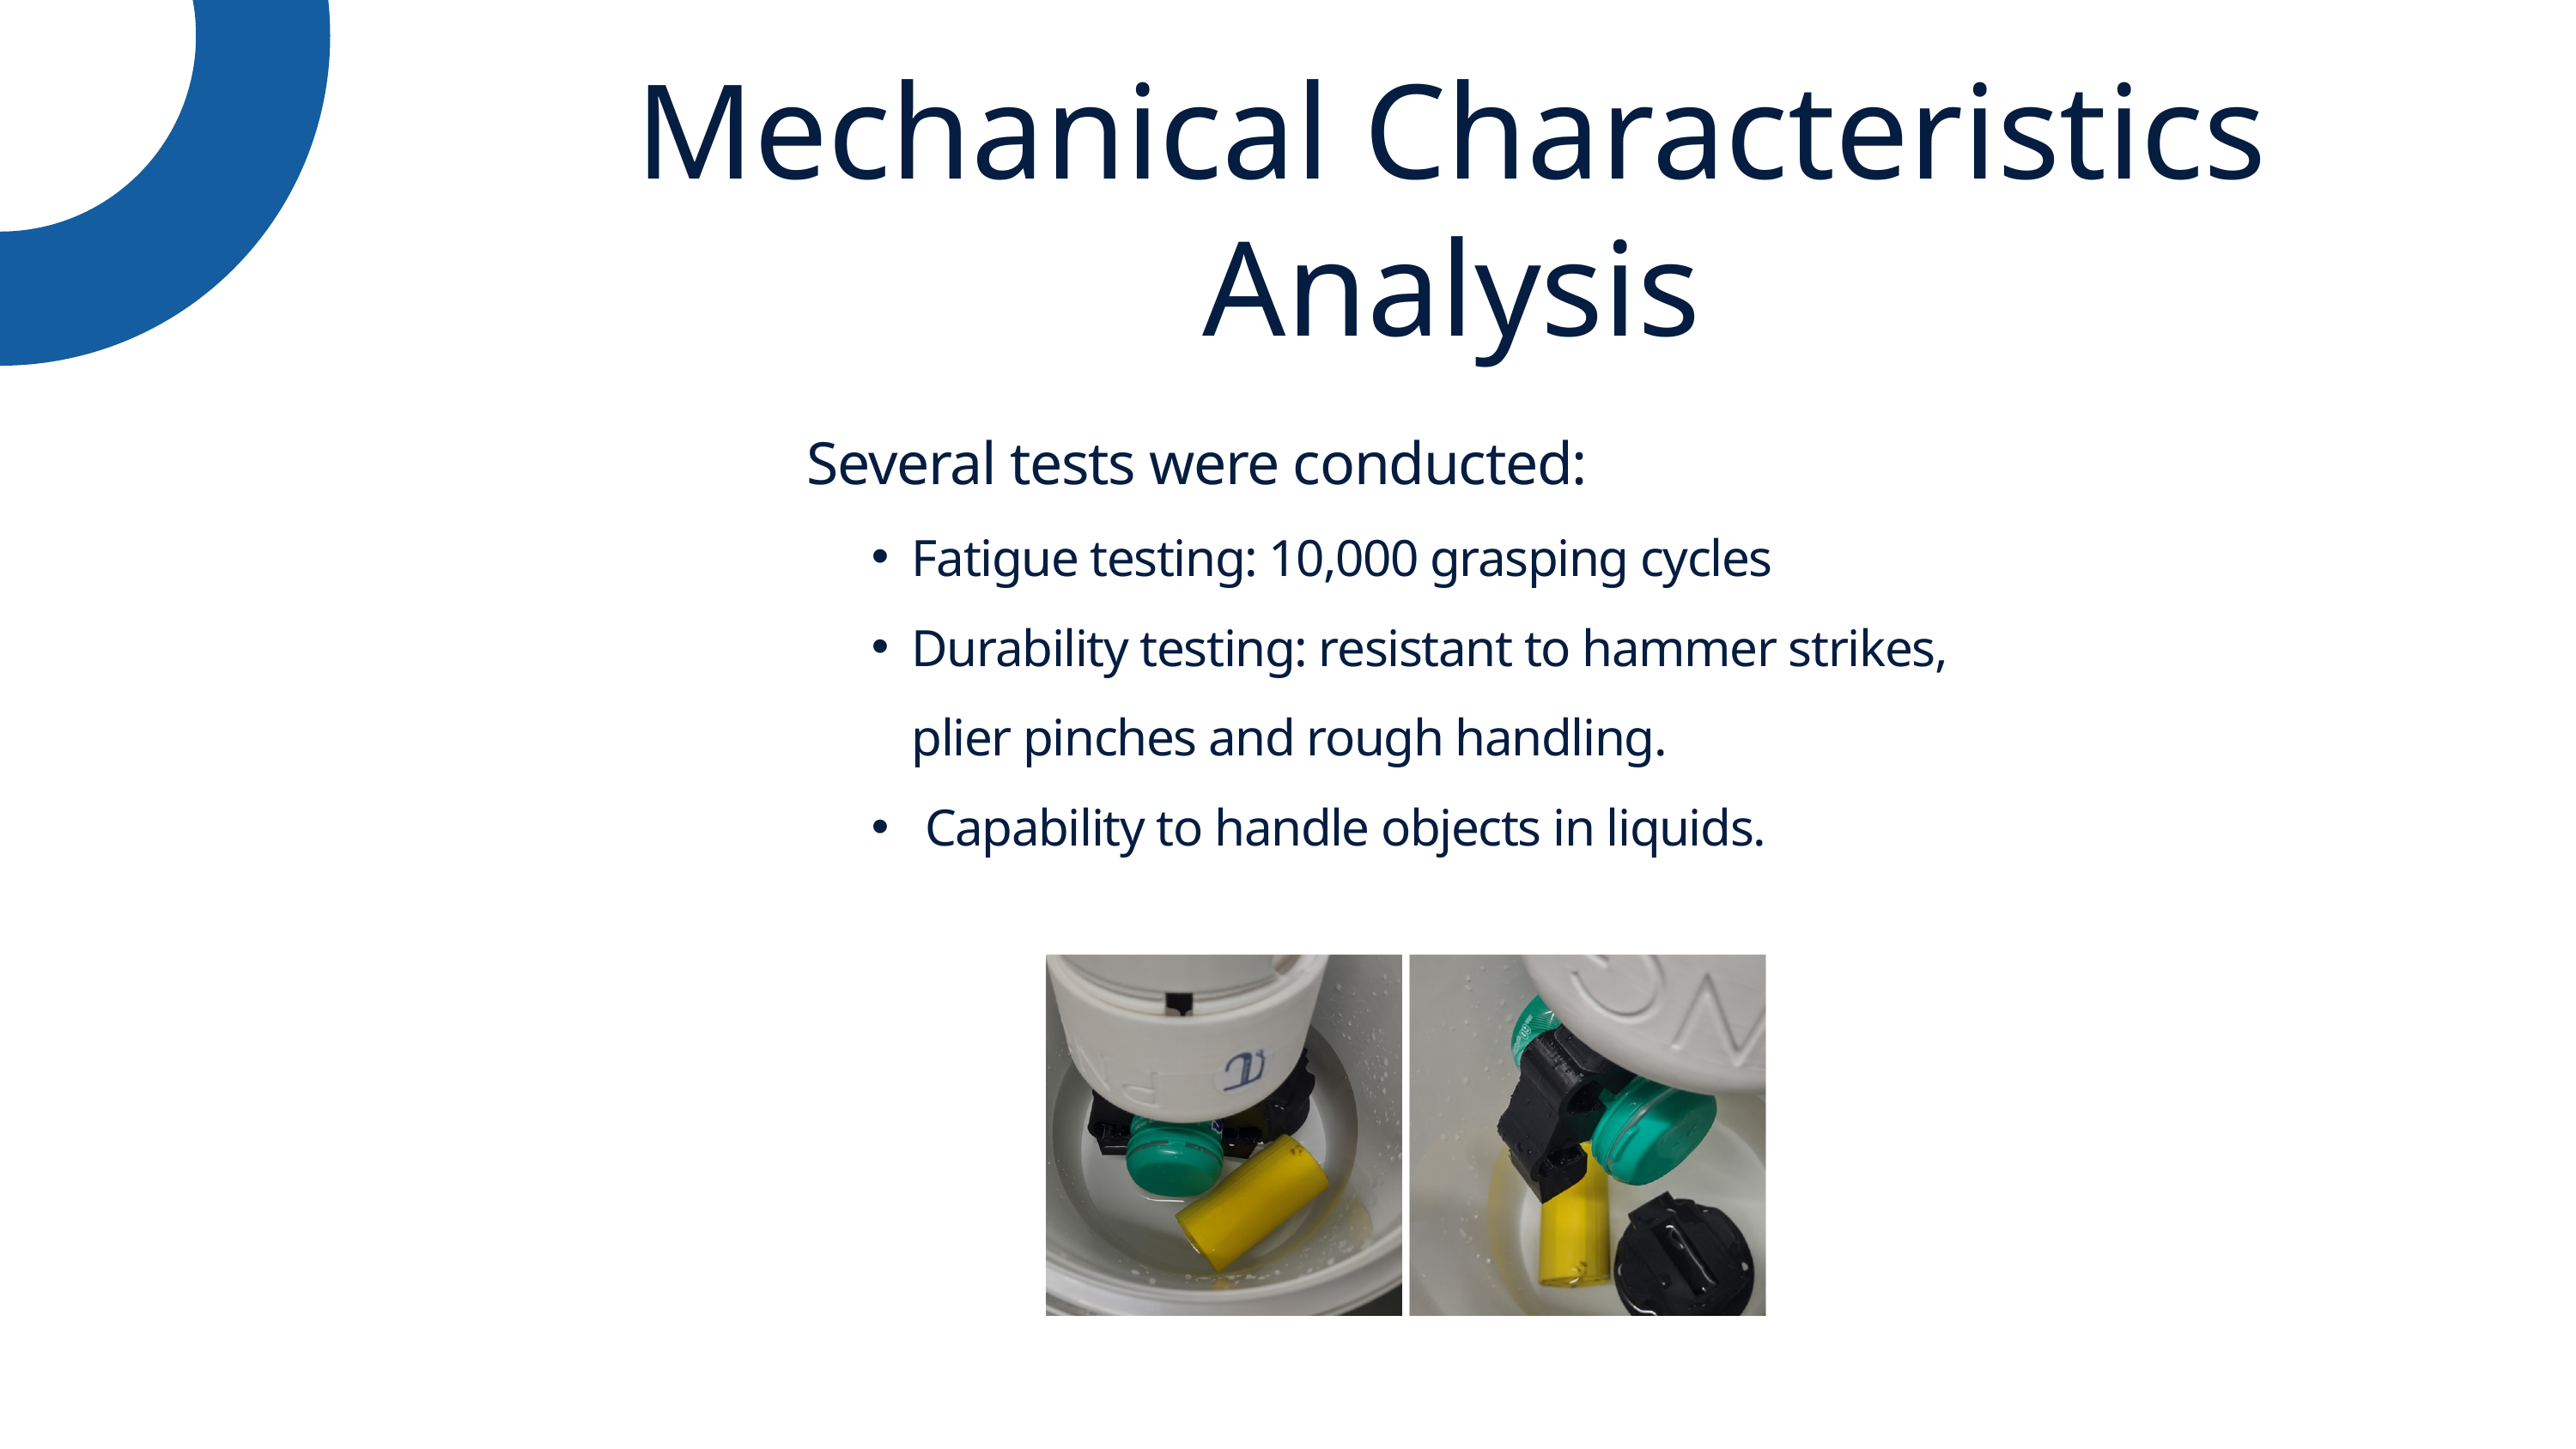

Mechanical Characteristics Analysis
Several tests were conducted:
Fatigue testing: 10,000 grasping cycles
Durability testing: resistant to hammer strikes, plier pinches and rough handling.
 Capability to handle objects in liquids.